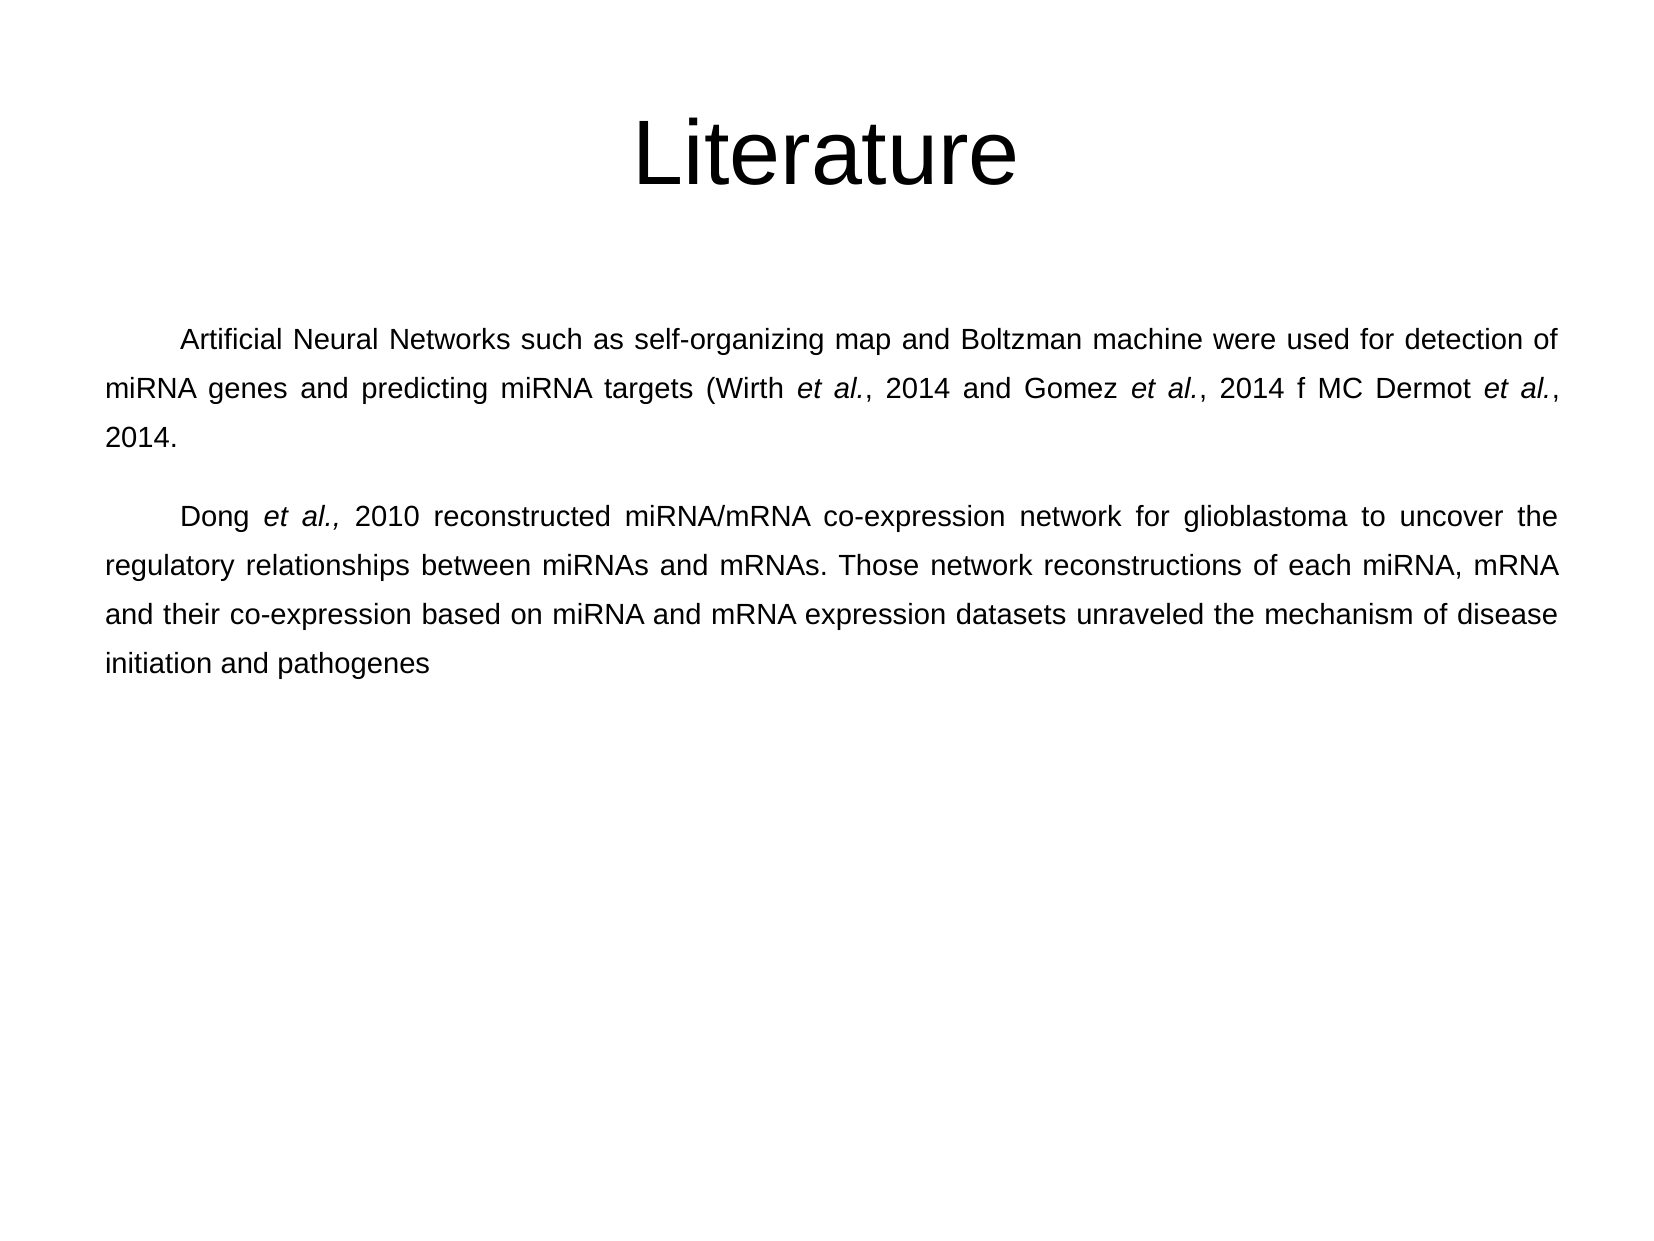

# Literature
Artificial Neural Networks such as self-organizing map and Boltzman machine were used for detection of miRNA genes and predicting miRNA targets (Wirth et al., 2014 and Gomez et al., 2014 f MC Dermot et al., 2014.
Dong et al., 2010 reconstructed miRNA/mRNA co-expression network for glioblastoma to uncover the regulatory relationships between miRNAs and mRNAs. Those network reconstructions of each miRNA, mRNA and their co-expression based on miRNA and mRNA expression datasets unraveled the mechanism of disease initiation and pathogenes